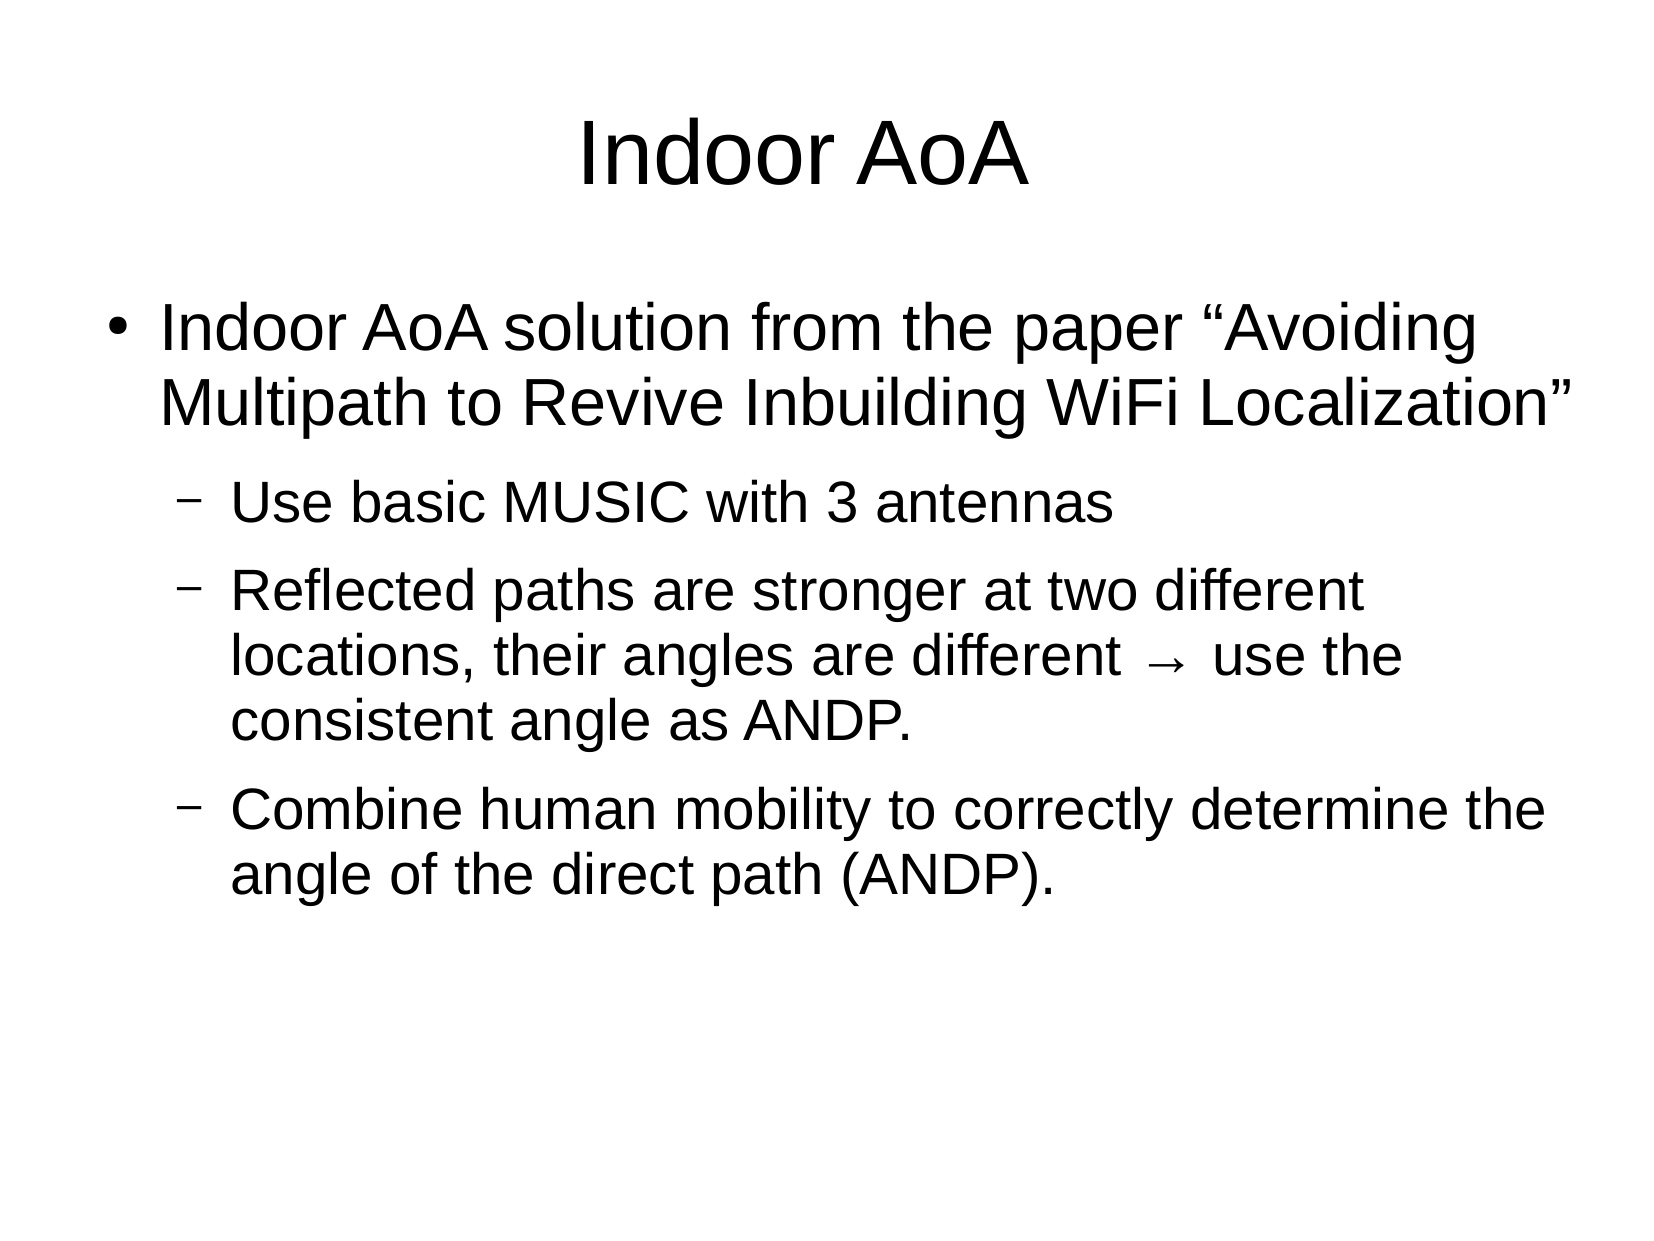

# Indoor AoA
Indoor AoA solution from the paper “Avoiding Multipath to Revive Inbuilding WiFi Localization”
Use basic MUSIC with 3 antennas
Reflected paths are stronger at two different locations, their angles are different → use the consistent angle as ANDP.
Combine human mobility to correctly determine the angle of the direct path (ANDP).